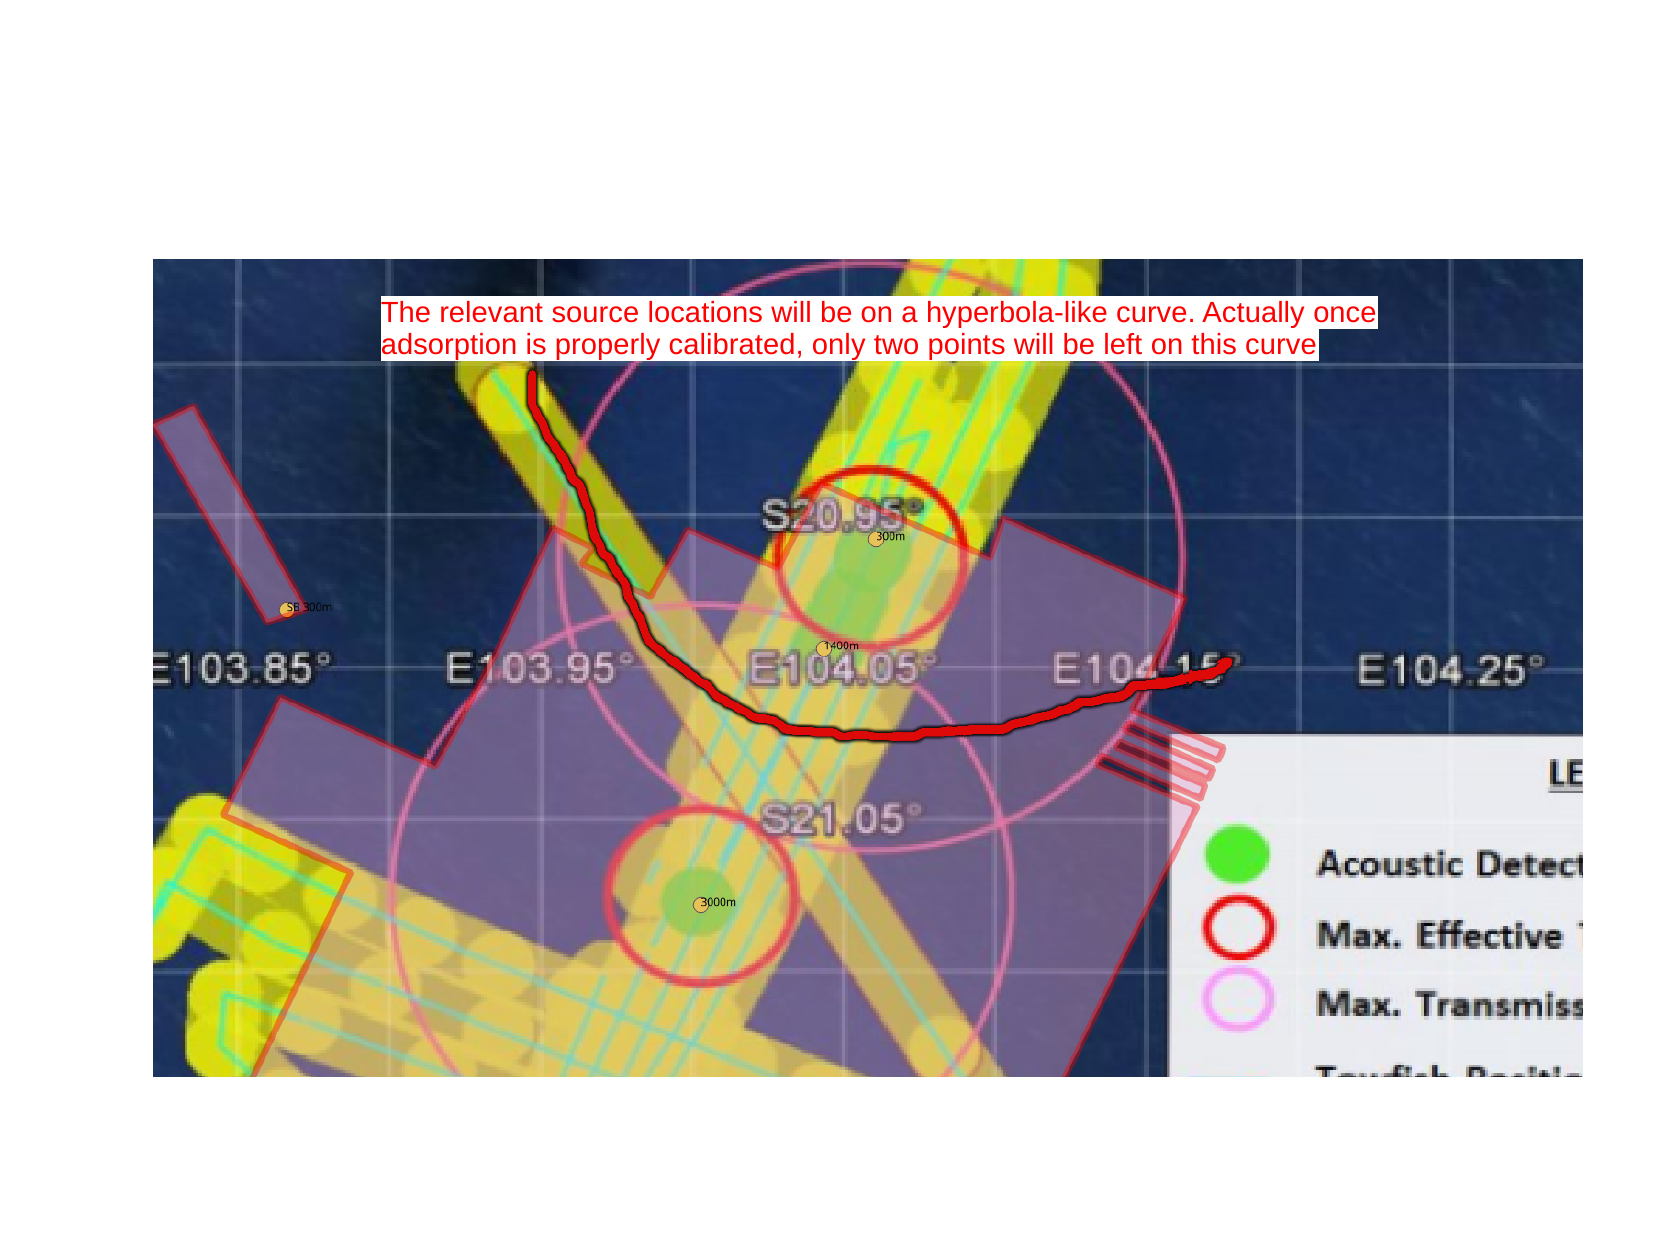

The relevant source locations will be on a hyperbola-like curve. Actually once adsorption is properly calibrated, only two points will be left on this curve